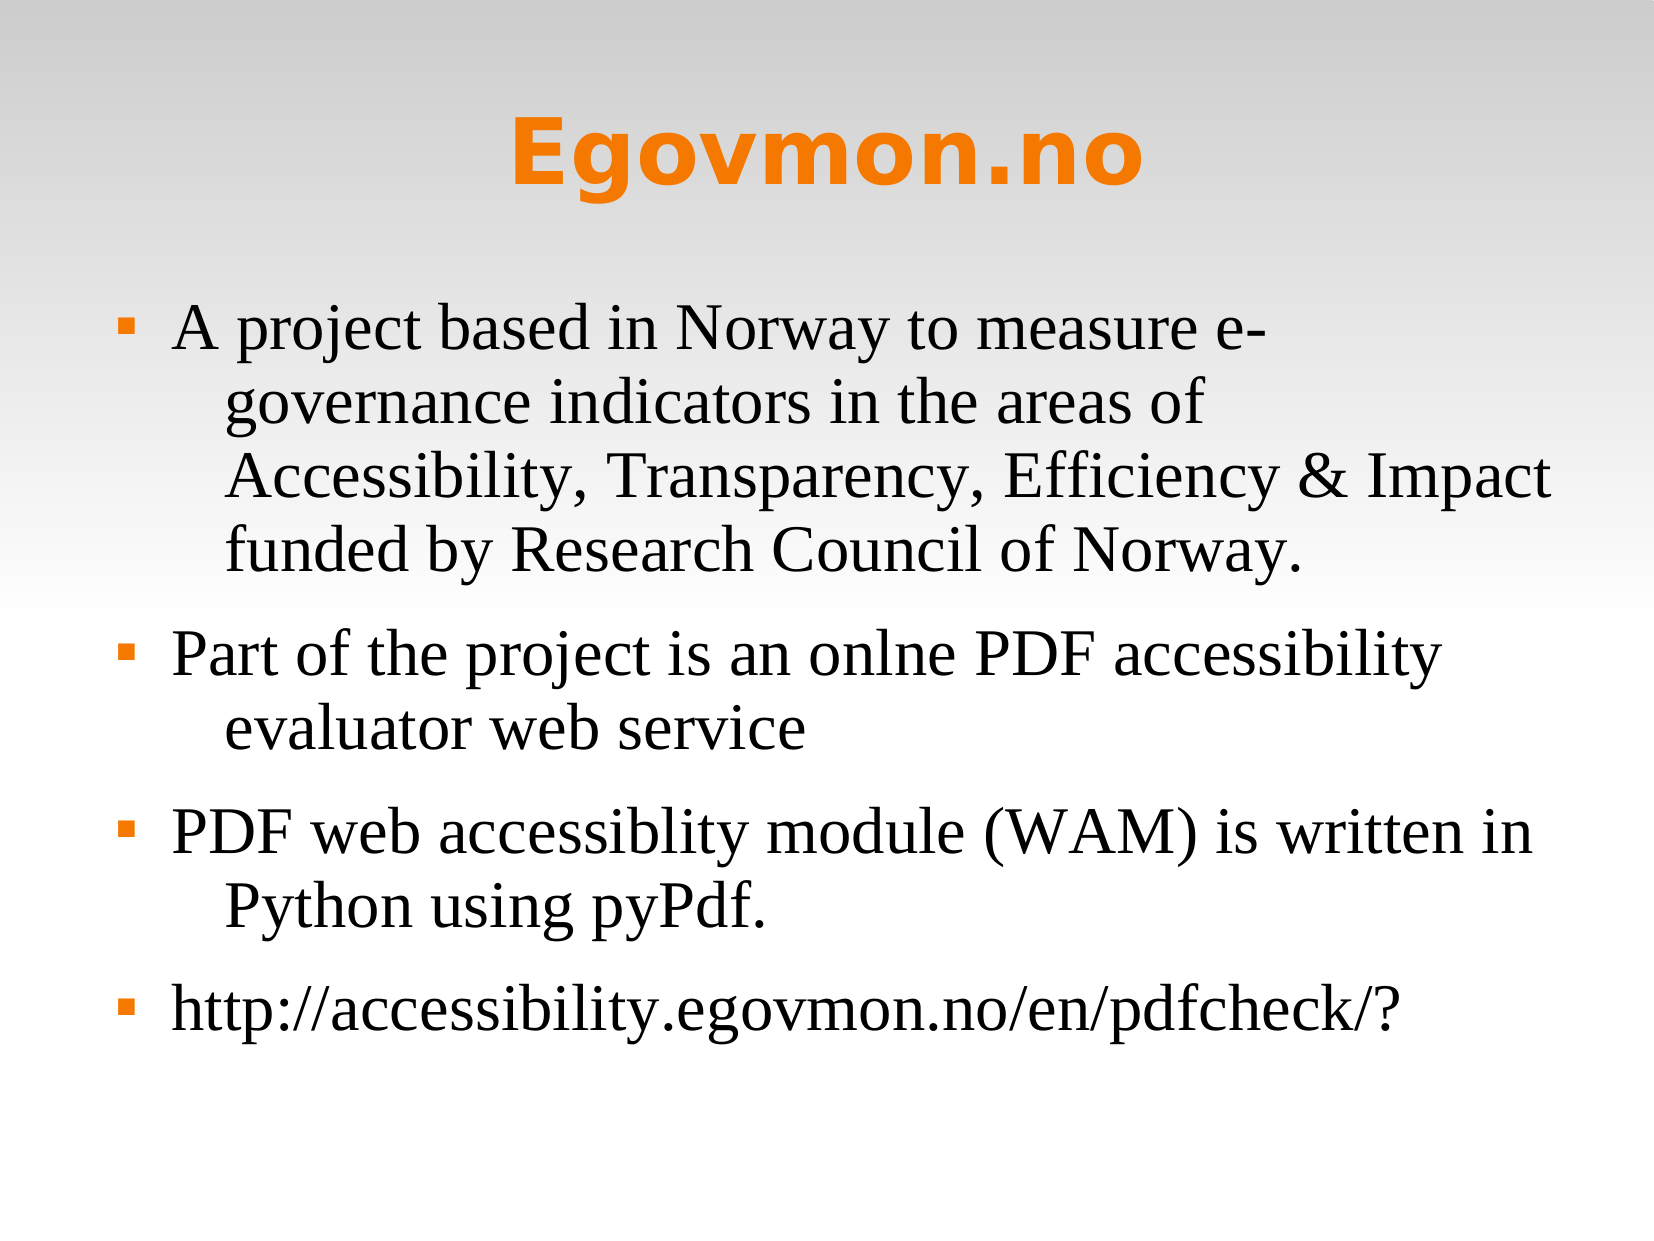

# Egovmon.no
A project based in Norway to measure e-governance indicators in the areas of Accessibility, Transparency, Efficiency & Impact funded by Research Council of Norway.
Part of the project is an onlne PDF accessibility evaluator web service
PDF web accessiblity module (WAM) is written in Python using pyPdf.
http://accessibility.egovmon.no/en/pdfcheck/?